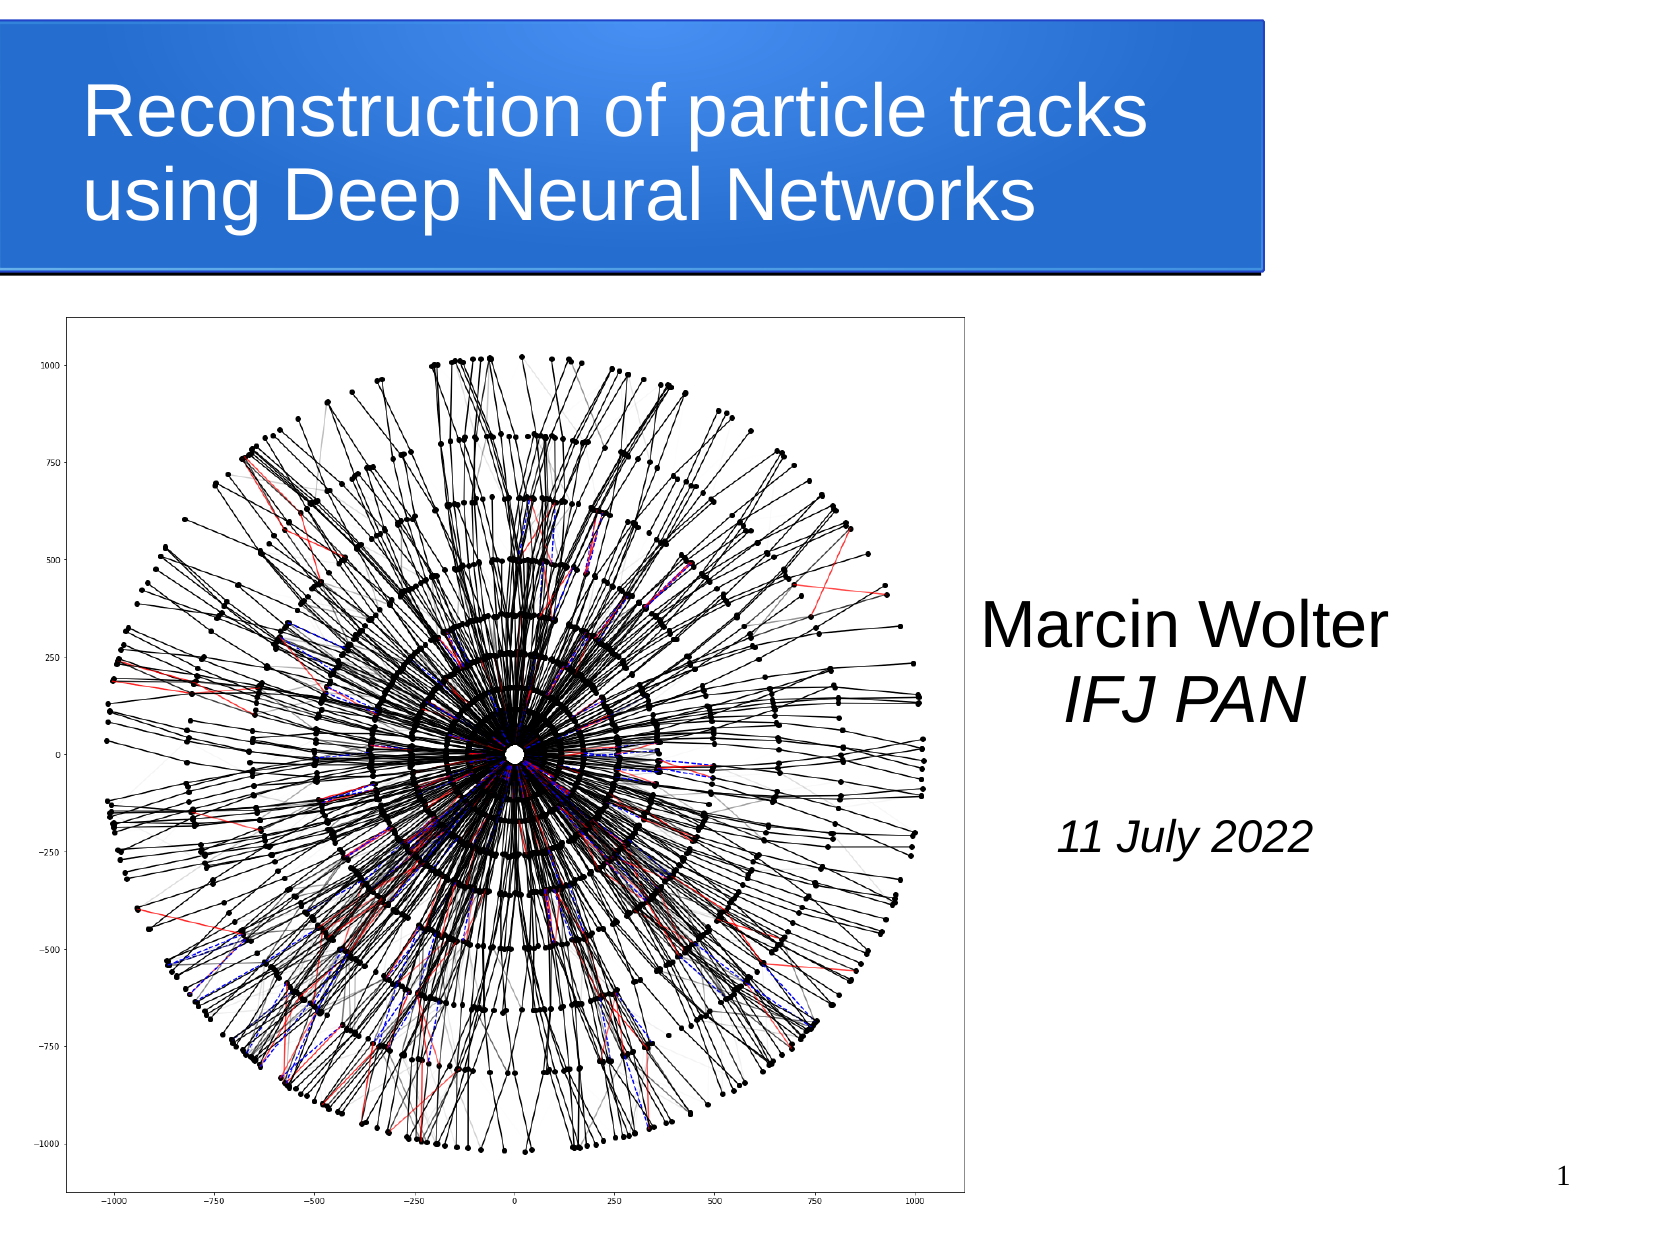

# Reconstruction of particle tracks using Deep Neural Networks
Marcin Wolter
IFJ PAN
11 July 2022
1